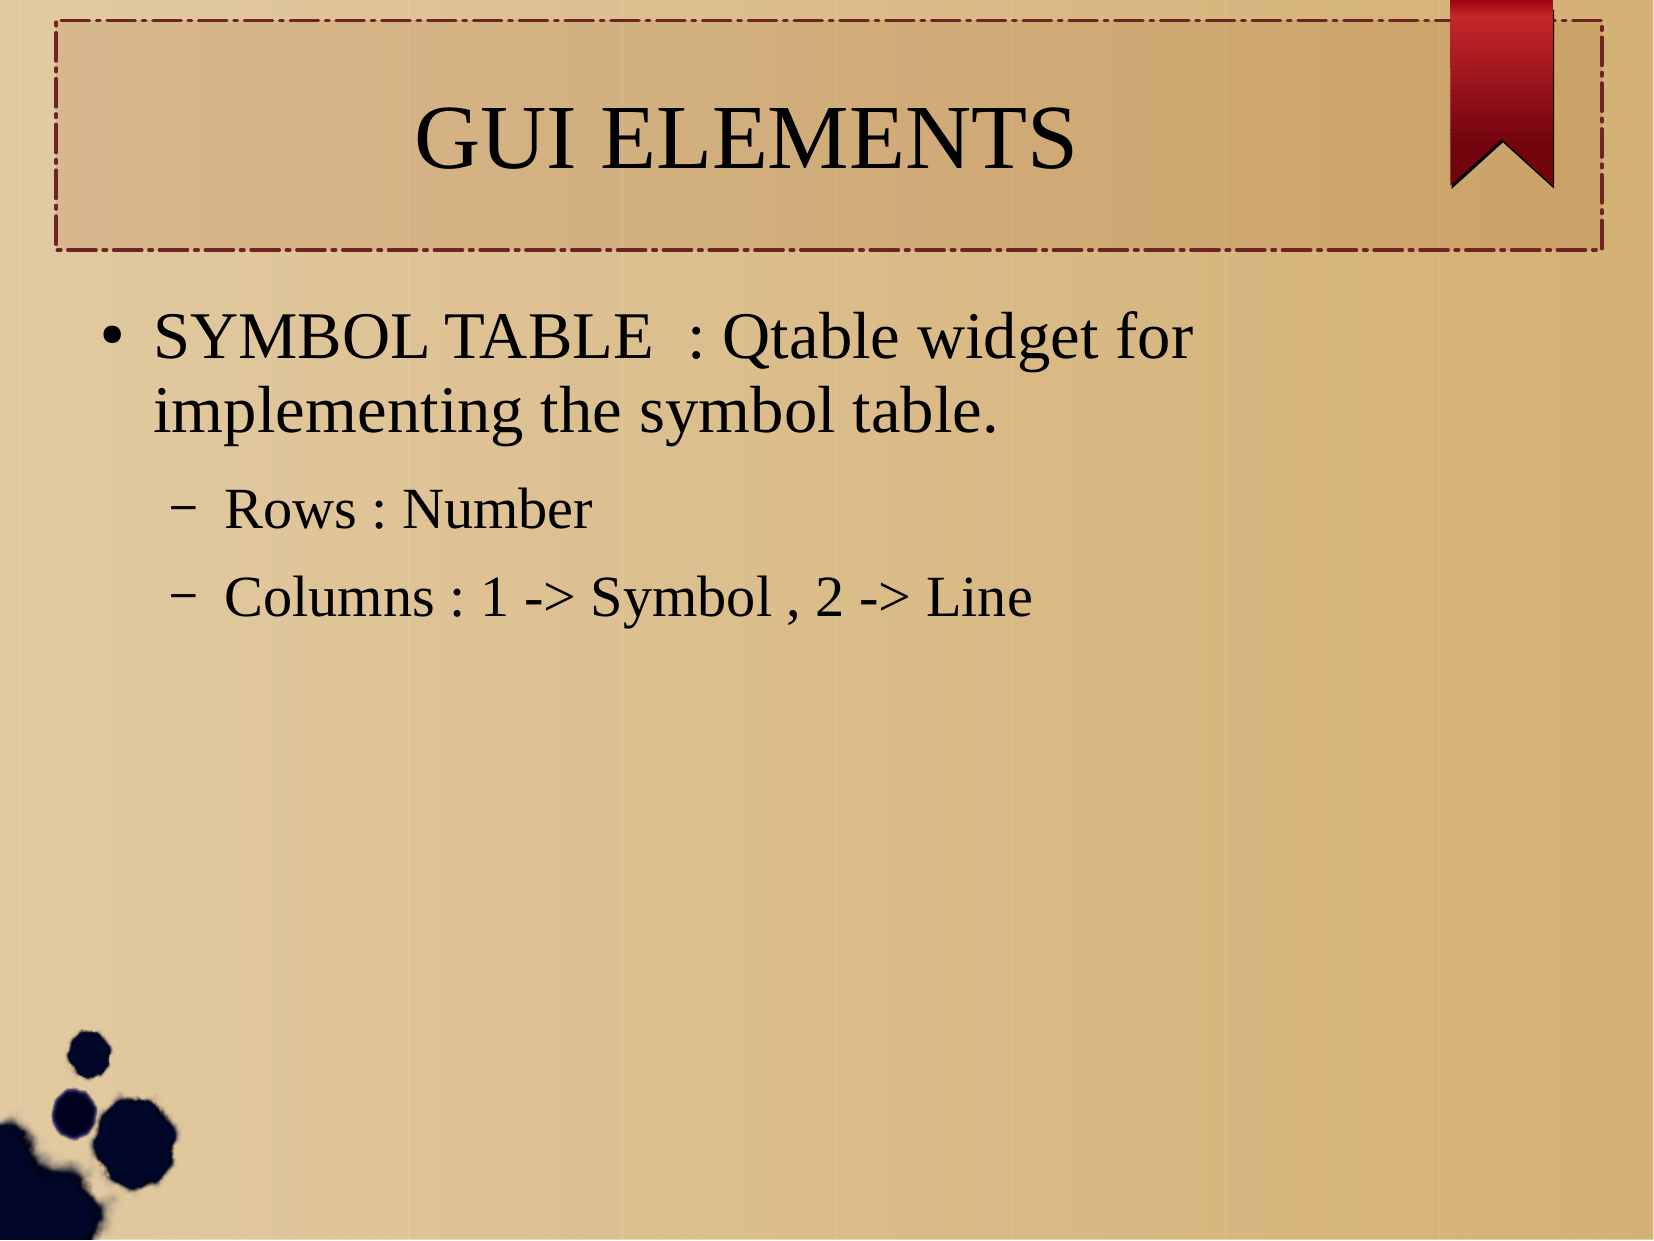

# GUI ELEMENTS
SYMBOL TABLE : Qtable widget for implementing the symbol table.
Rows : Number
Columns : 1 -> Symbol , 2 -> Line